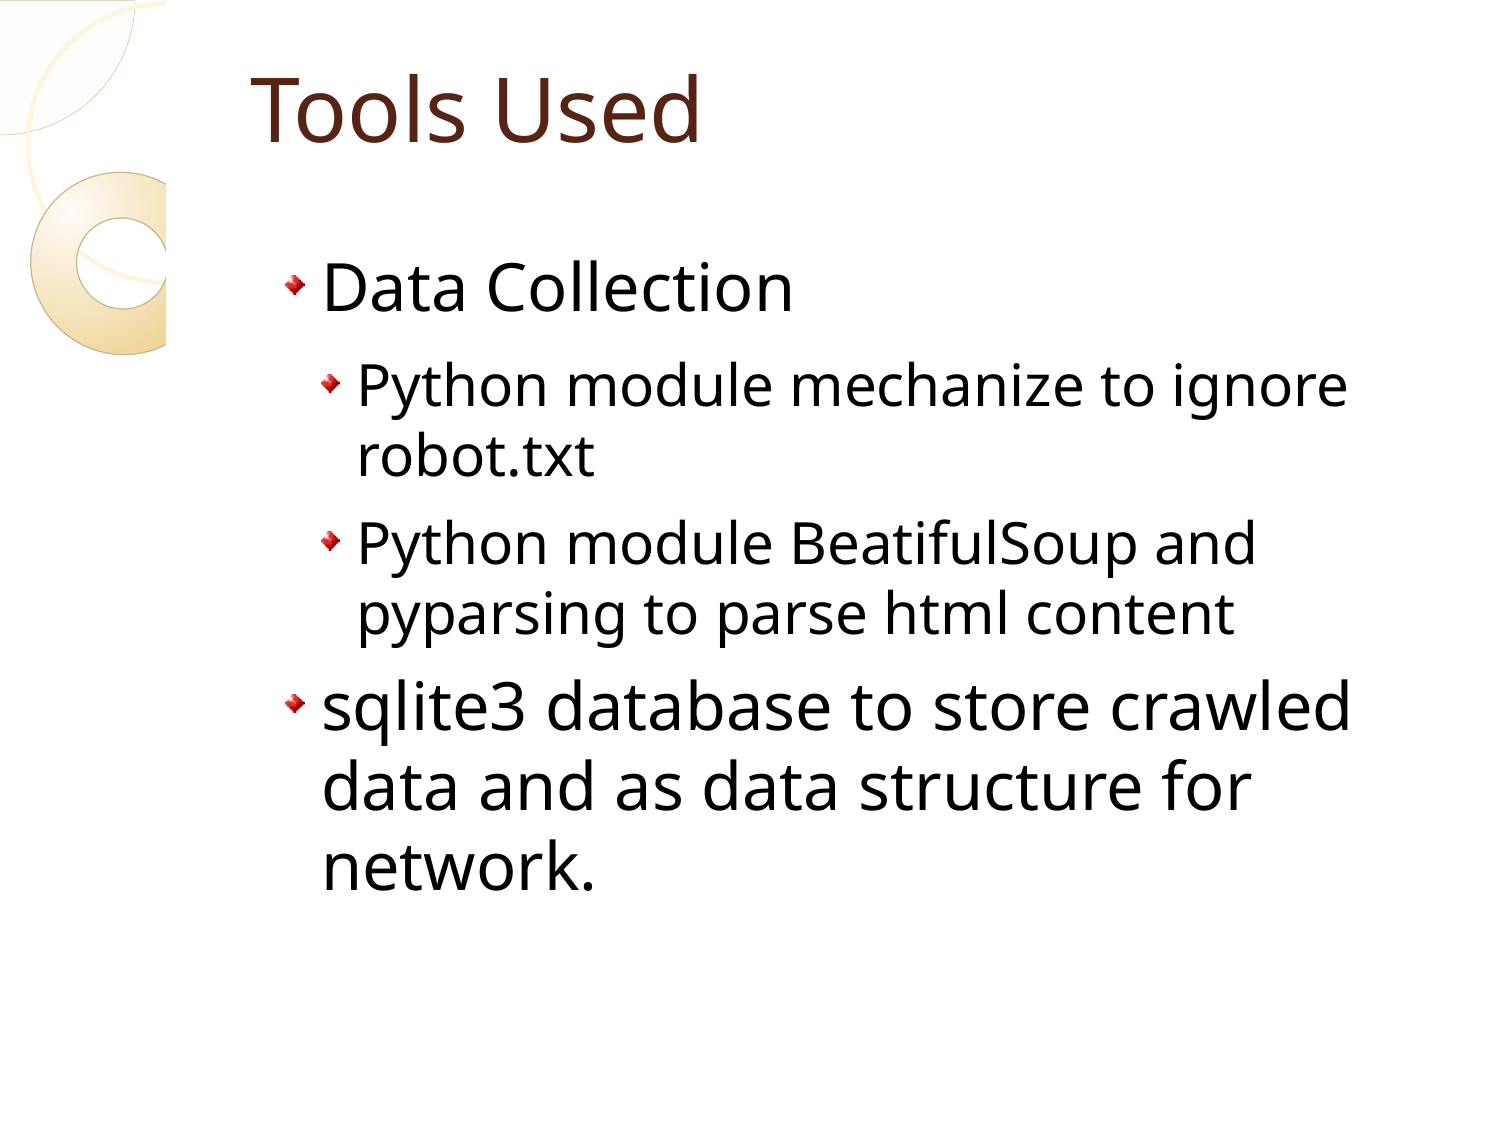

# Tools Used
Data Collection
Python module mechanize to ignore robot.txt
Python module BeatifulSoup and pyparsing to parse html content
sqlite3 database to store crawled data and as data structure for network.